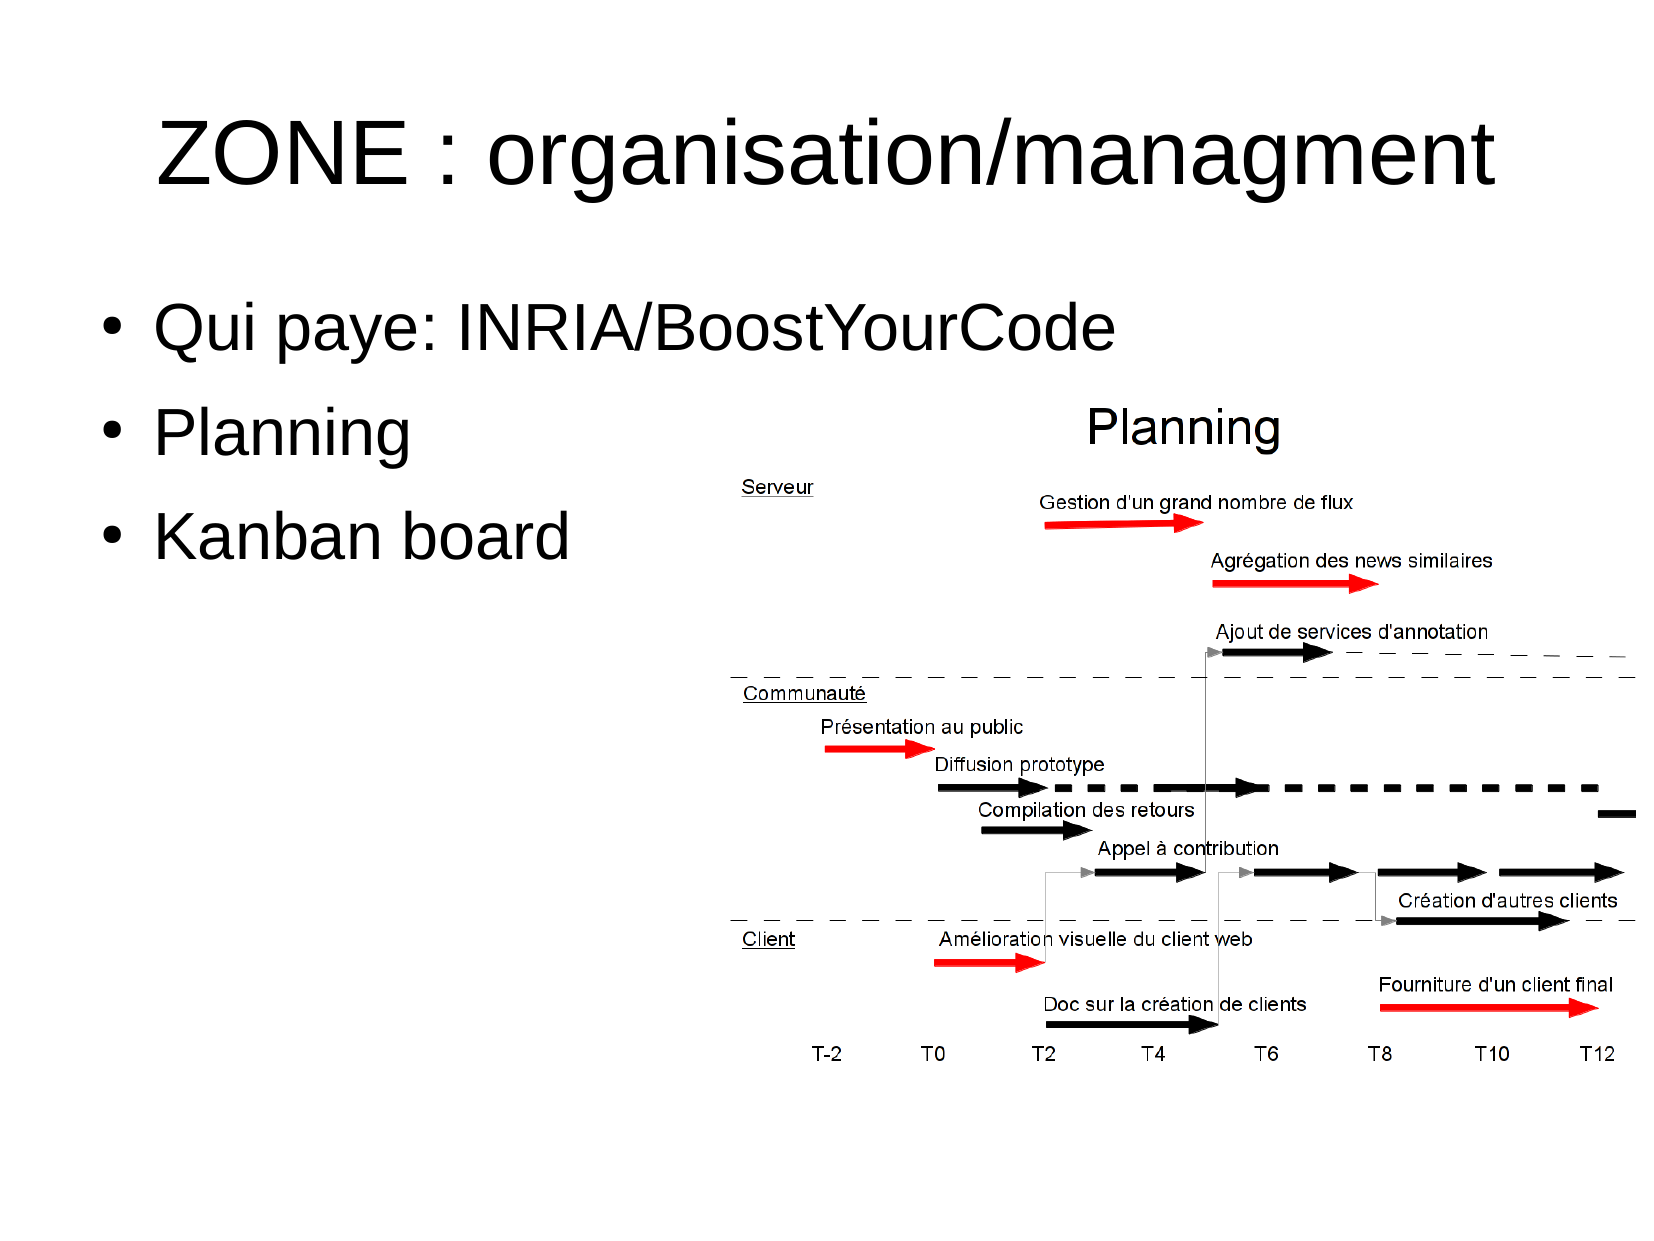

# ZONE : organisation/managment
Qui paye: INRIA/BoostYourCode
Planning
Kanban board